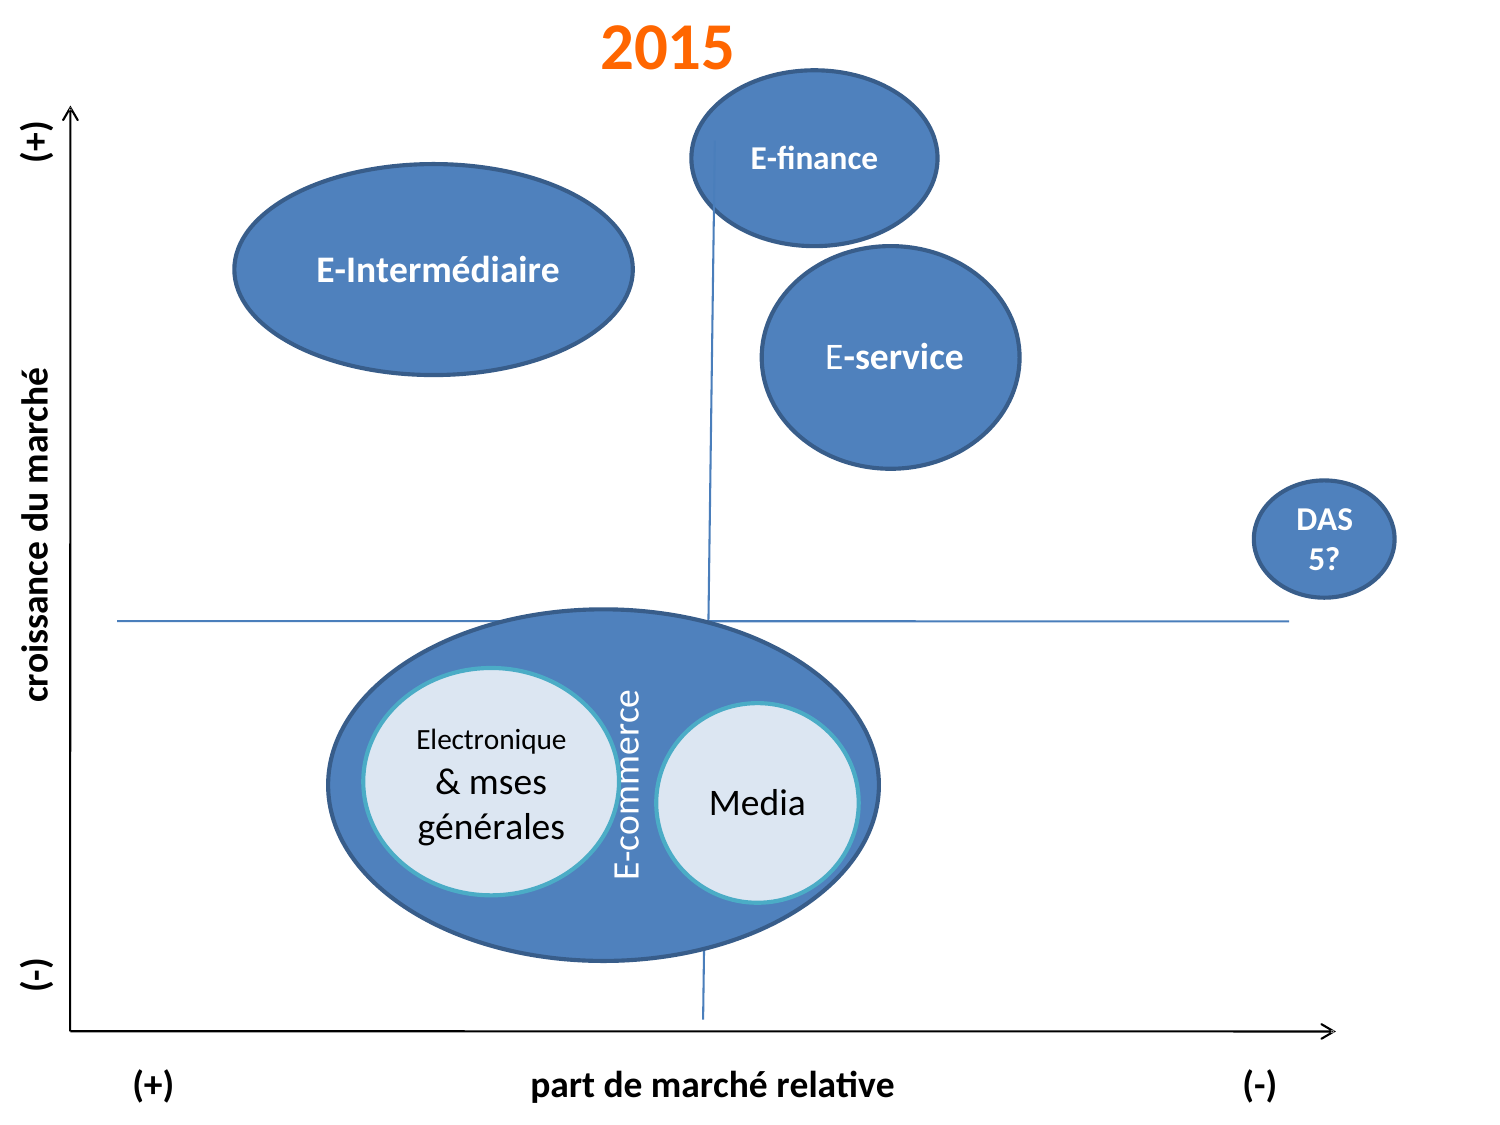

2015
E-finance
E-Intermédiaire
E-service
DAS
(-) croissance du marché (+)
5?
Electronique
E-commerce
& mses
Media
générales
(+) part de marché relative (-)